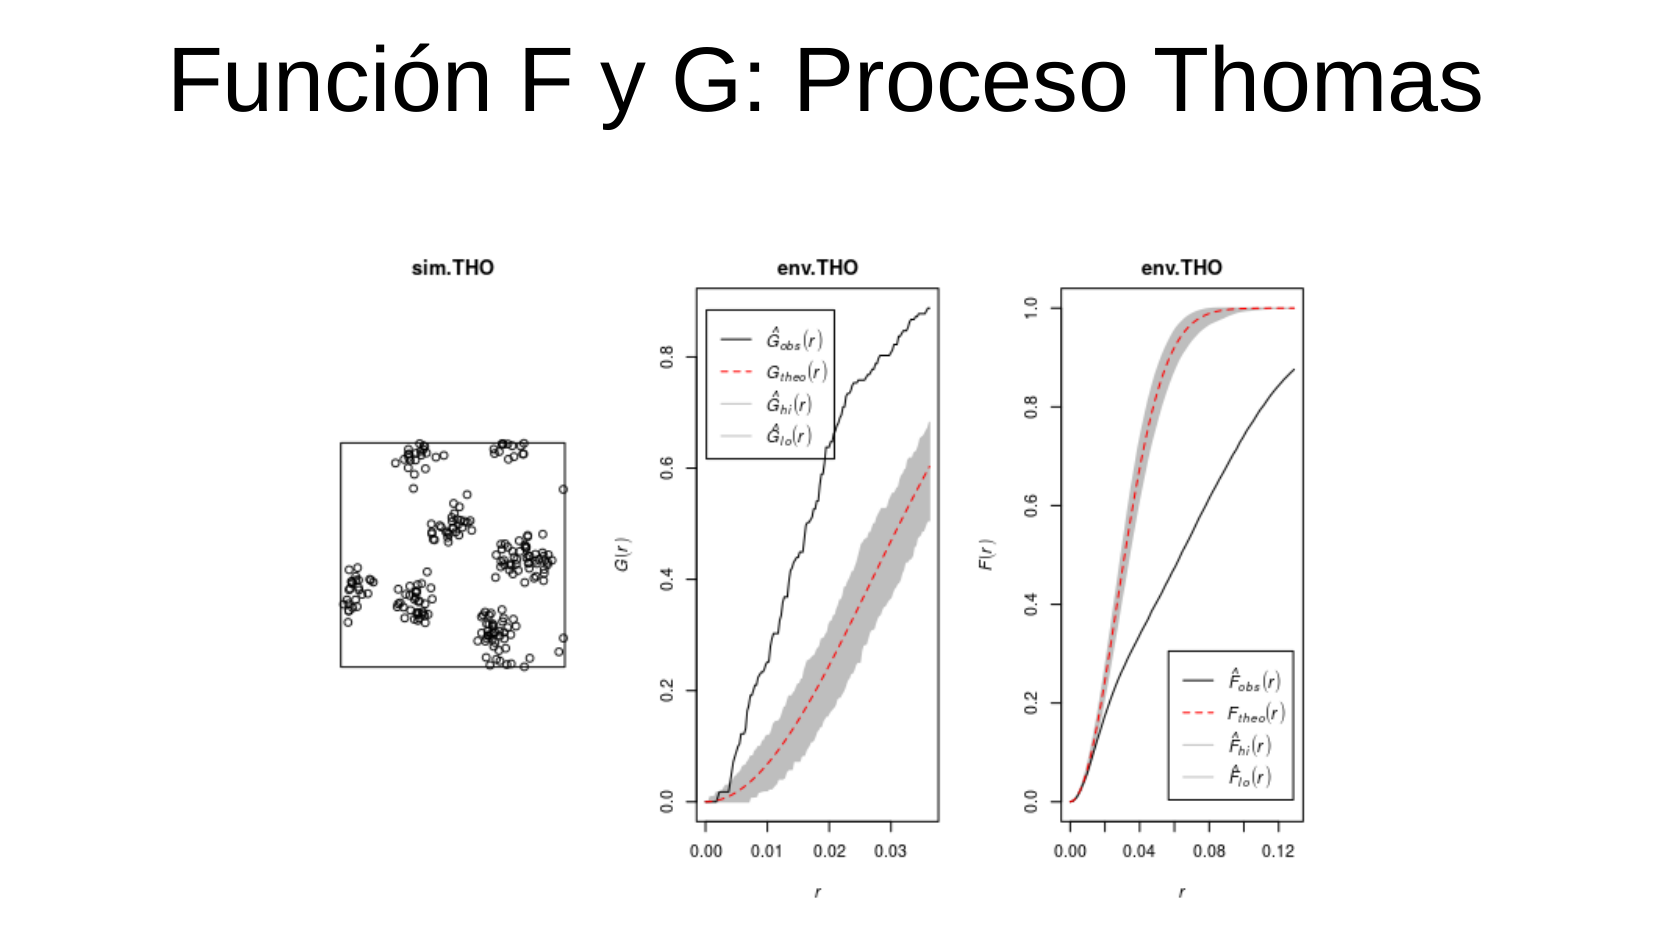

# Función F y G: Proceso Thomas